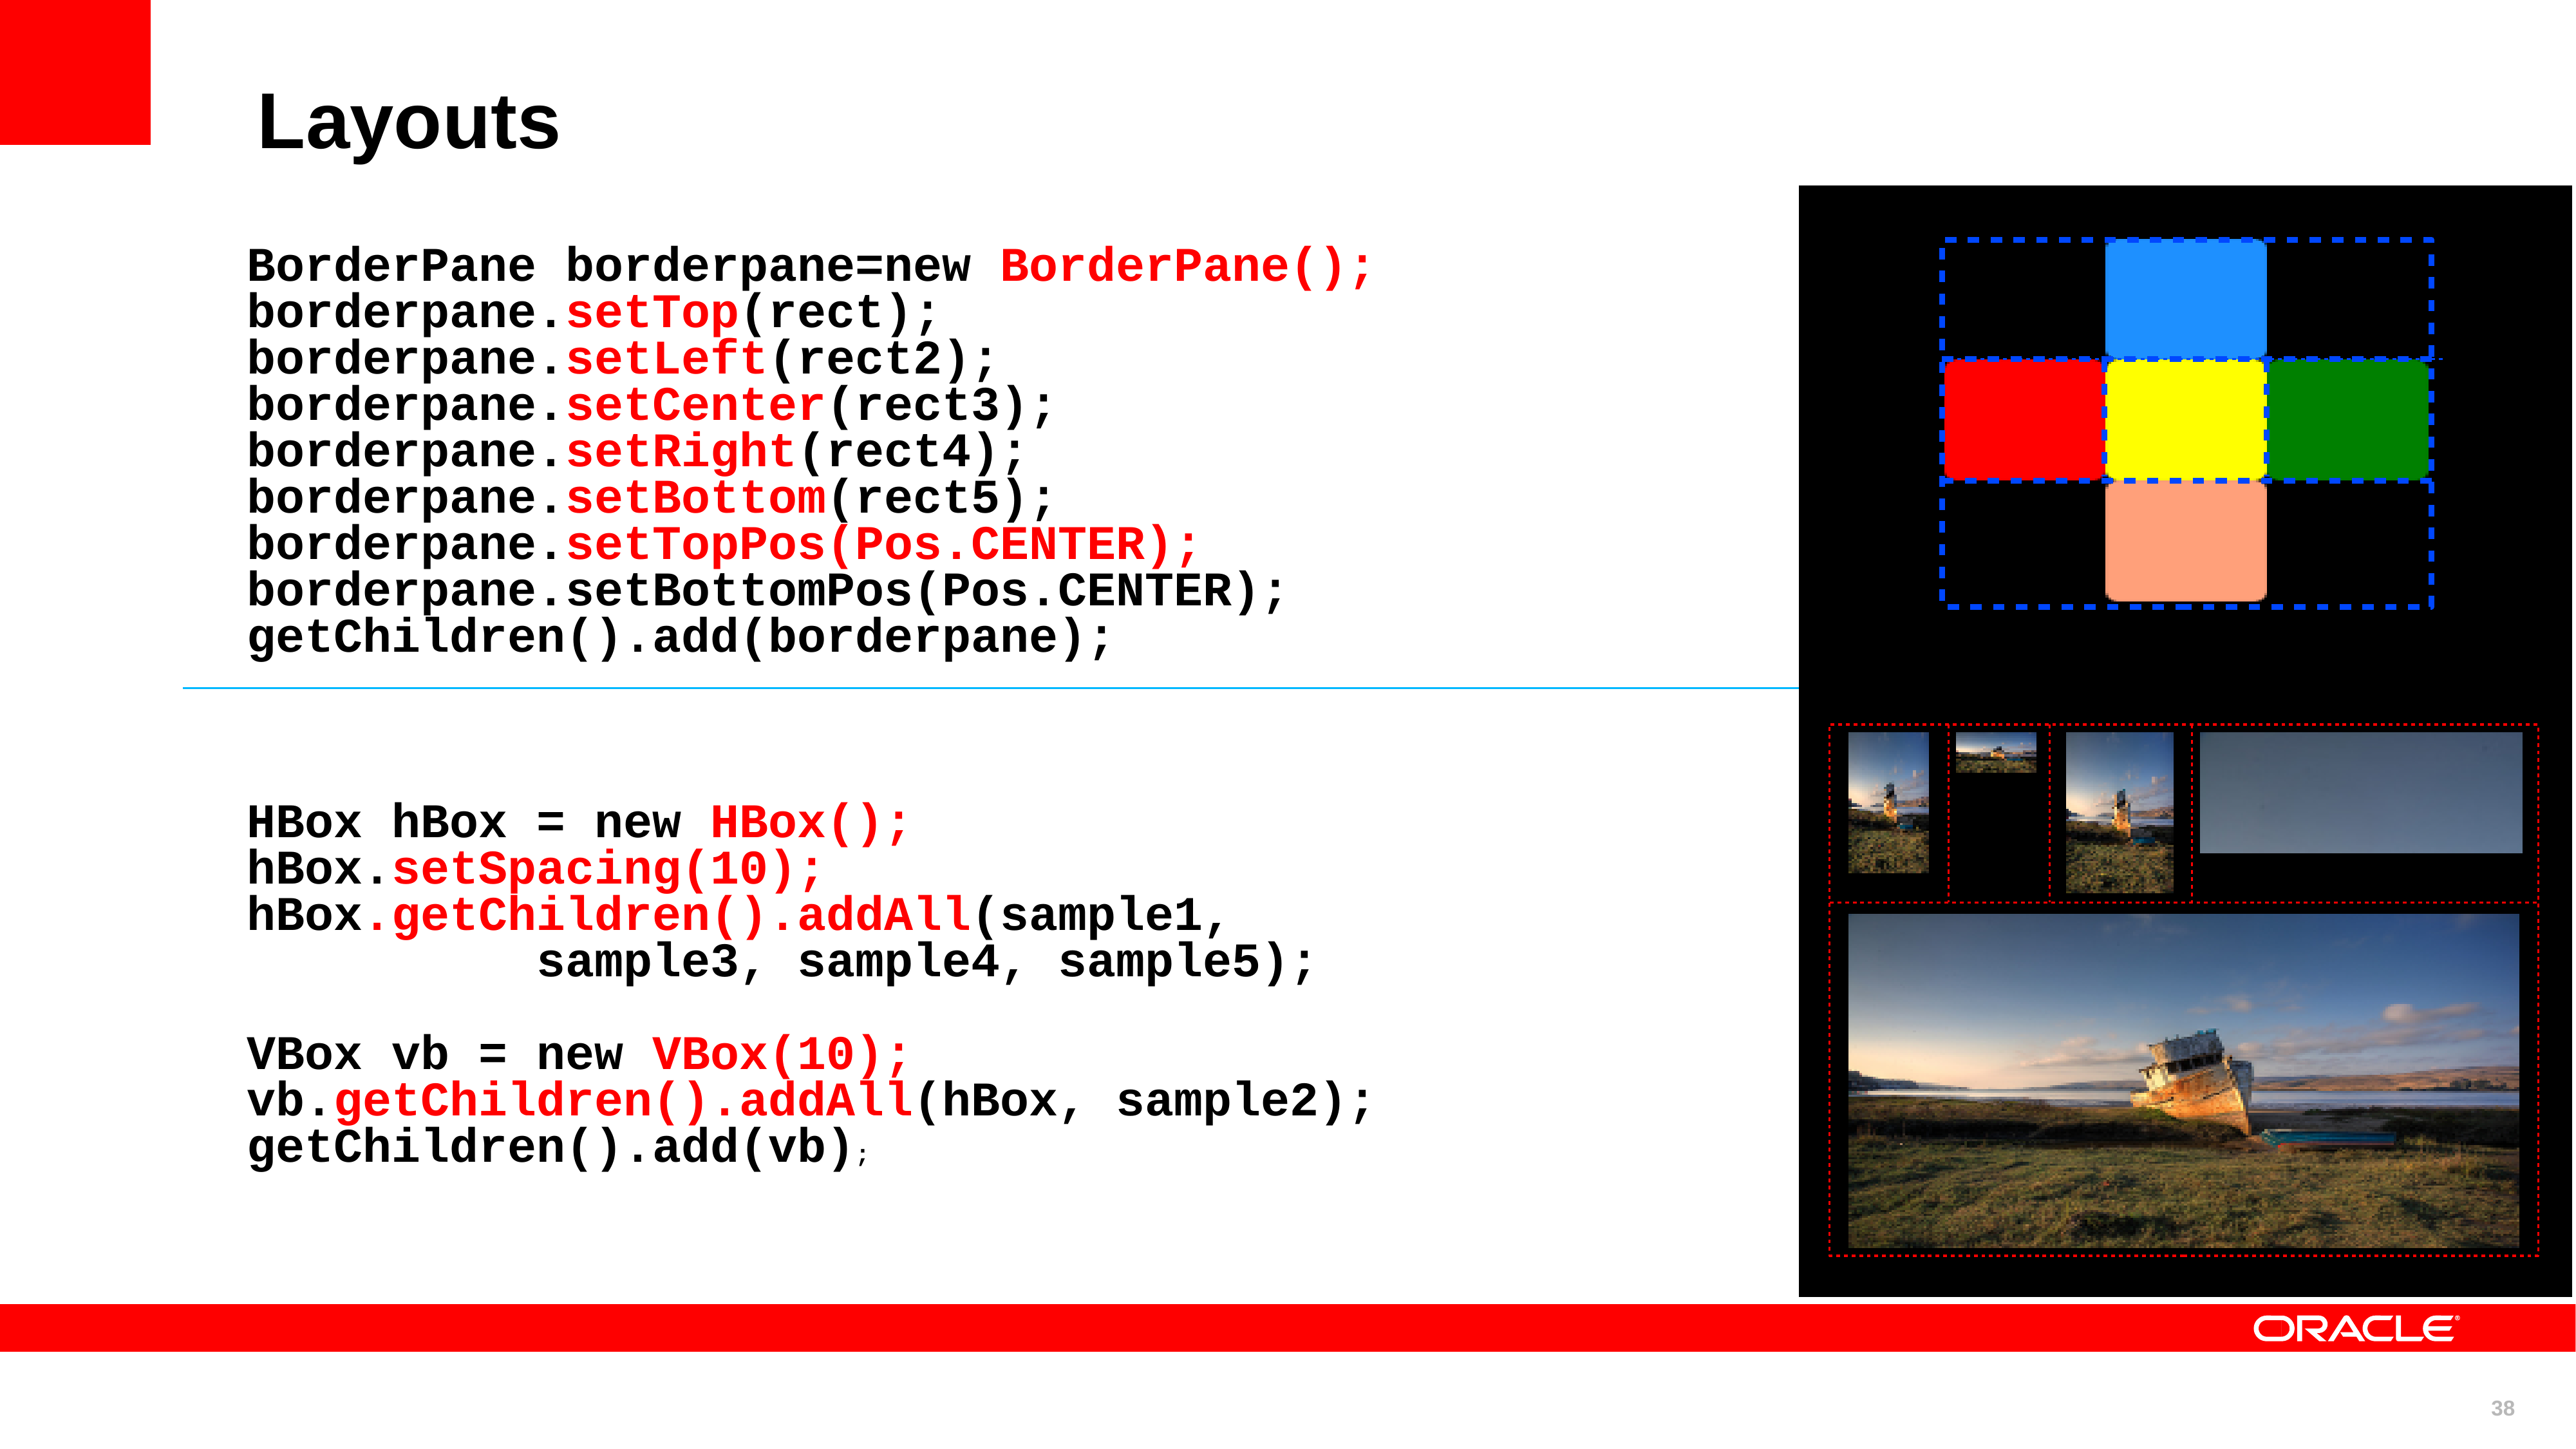

# Layouts
BorderPane borderpane=new BorderPane();
borderpane.setTop(rect);
borderpane.setLeft(rect2);
borderpane.setCenter(rect3);
borderpane.setRight(rect4);
borderpane.setBottom(rect5);
borderpane.setTopPos(Pos.CENTER);
borderpane.setBottomPos(Pos.CENTER);
getChildren().add(borderpane);
HBox hBox = new HBox();
hBox.setSpacing(10);
hBox.getChildren().addAll(sample1,
 sample3, sample4, sample5);
VBox vb = new VBox(10);
vb.getChildren().addAll(hBox, sample2);
getChildren().add(vb);